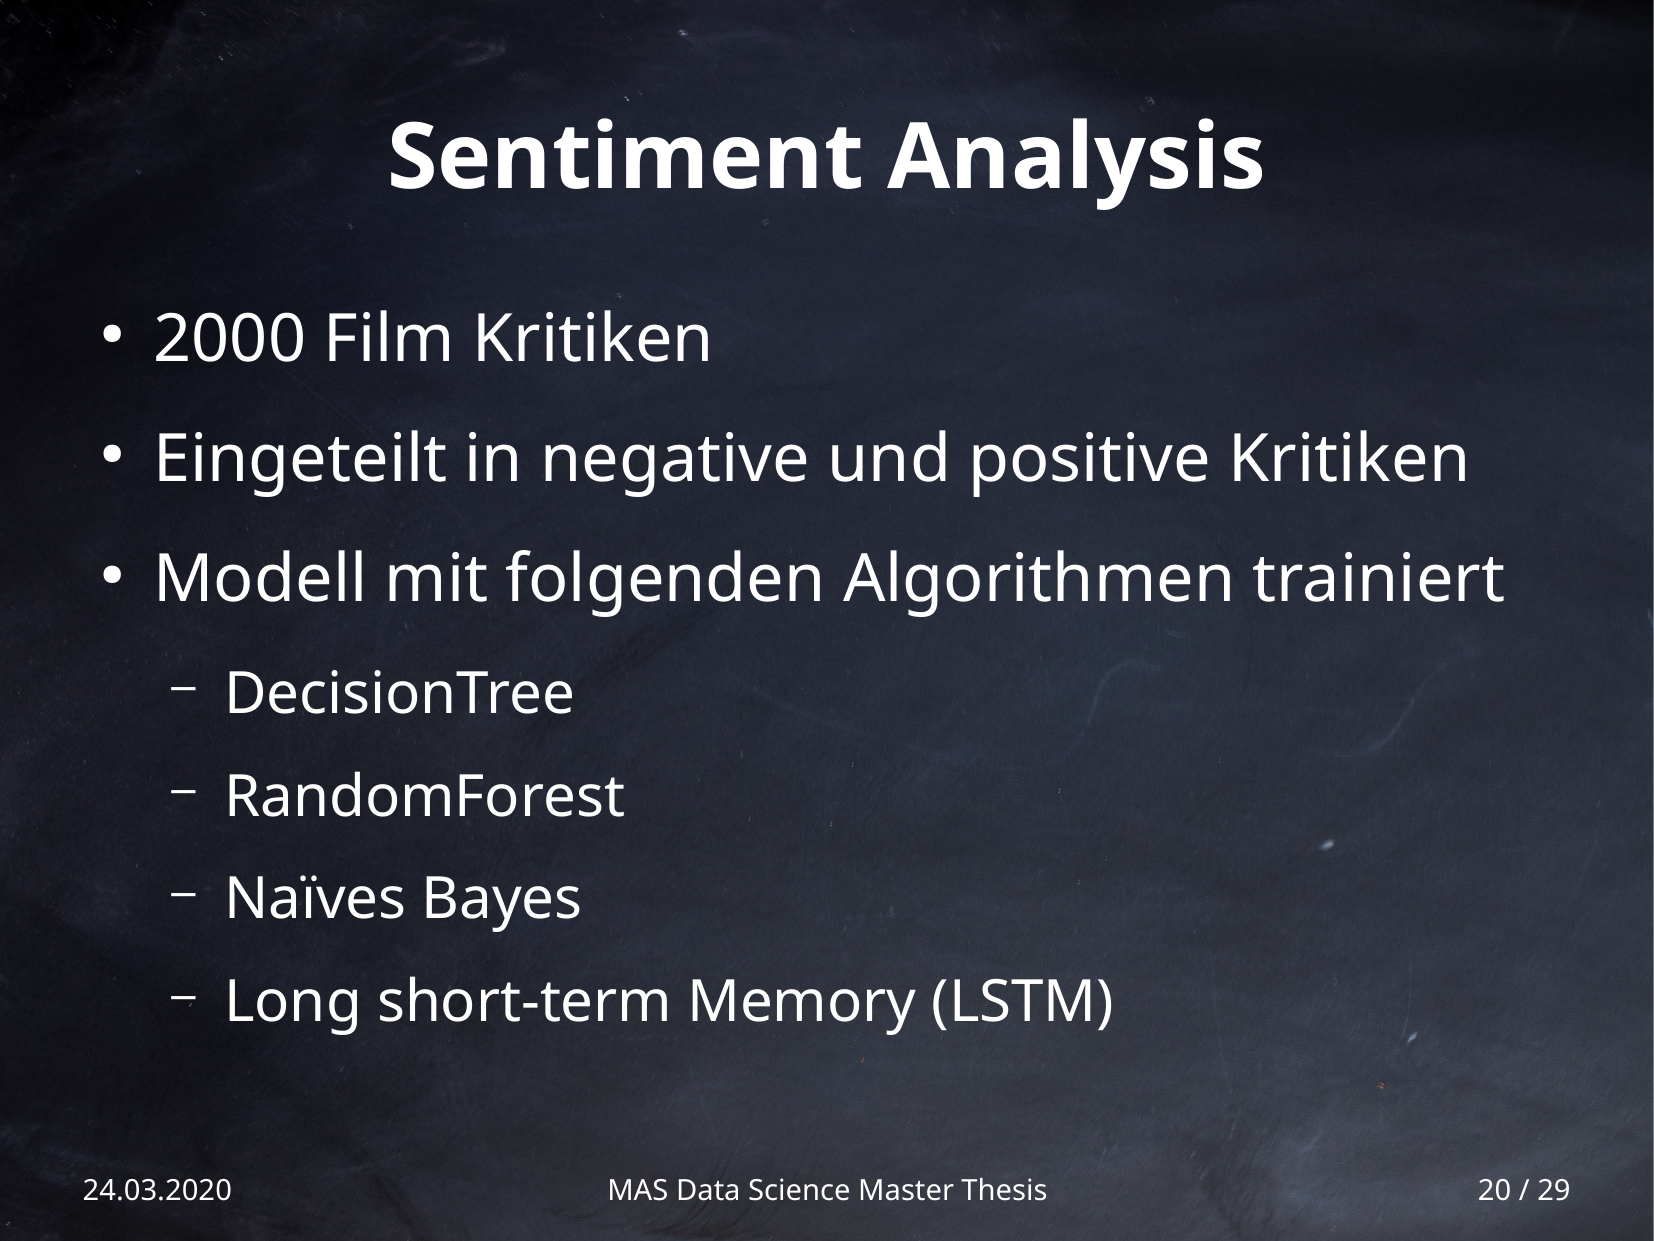

# Sentiment Analysis
2000 Film Kritiken
Eingeteilt in negative und positive Kritiken
Modell mit folgenden Algorithmen trainiert
DecisionTree
RandomForest
Naïves Bayes
Long short-term Memory (LSTM)
20